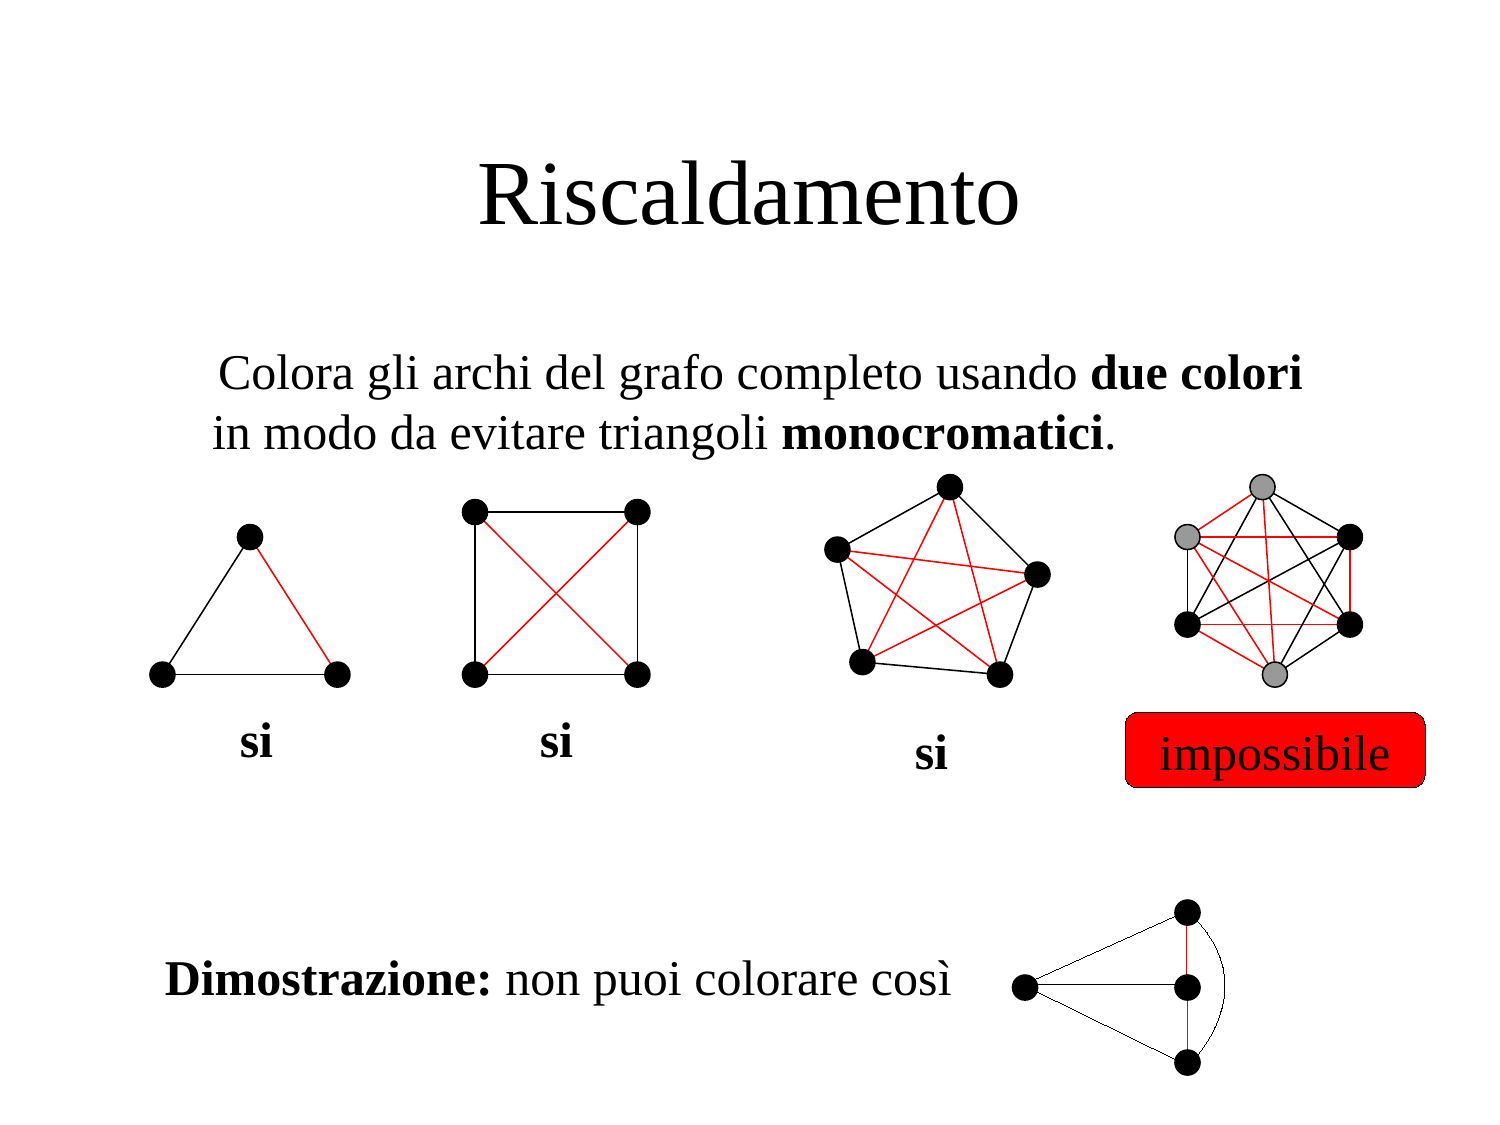

# Riscaldamento
Colora gli archi del grafo completo usando due colori in modo da evitare triangoli monocromatici.
si
si
si
no
impossibile
Dimostrazione: non puoi colorare così